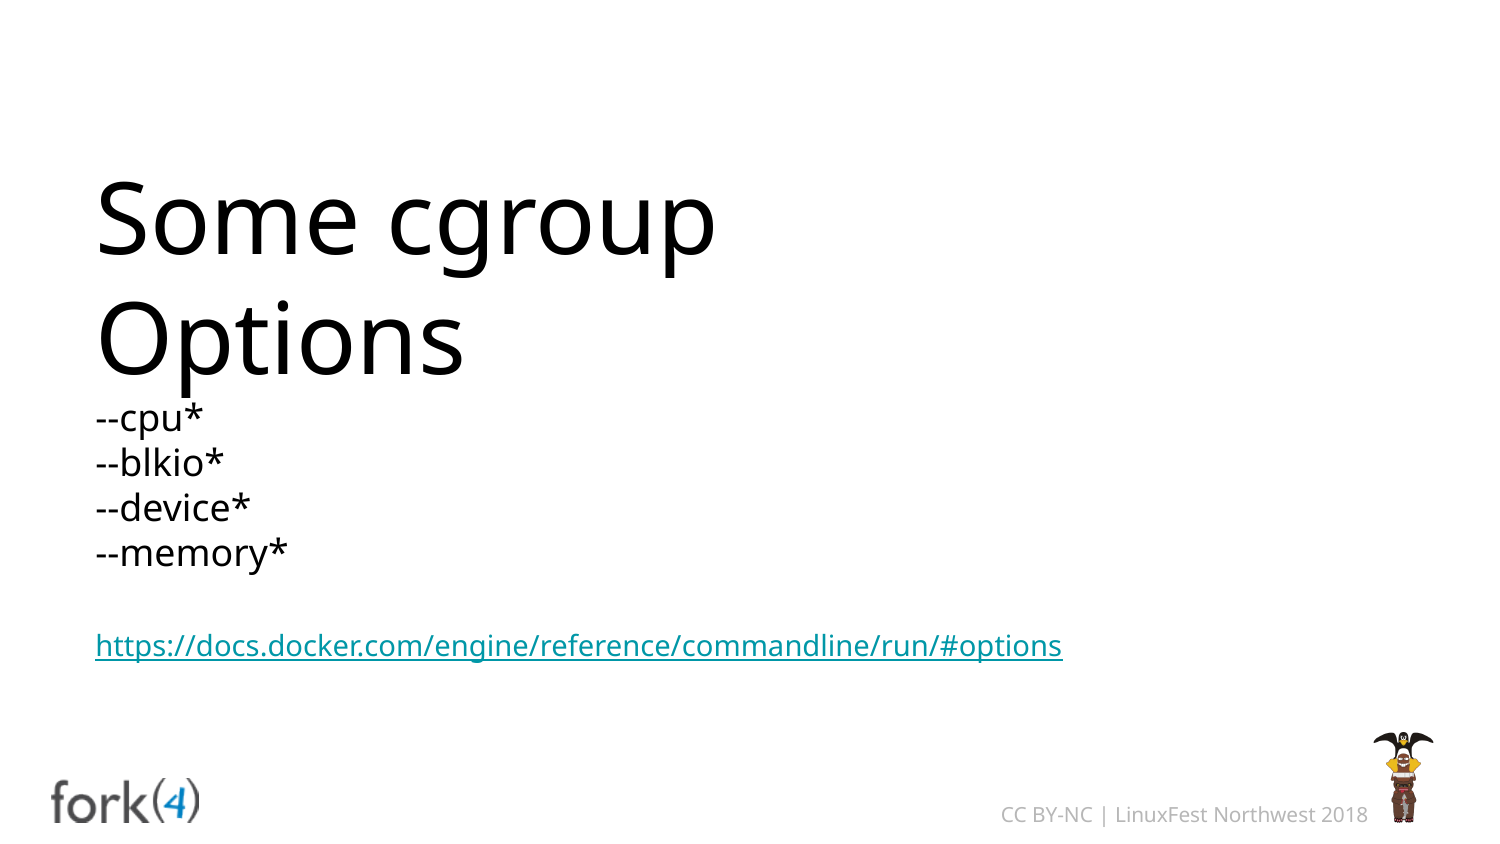

# Some cgroup Options --cpu* --blkio* --device* --memory* https://docs.docker.com/engine/reference/commandline/run/#options